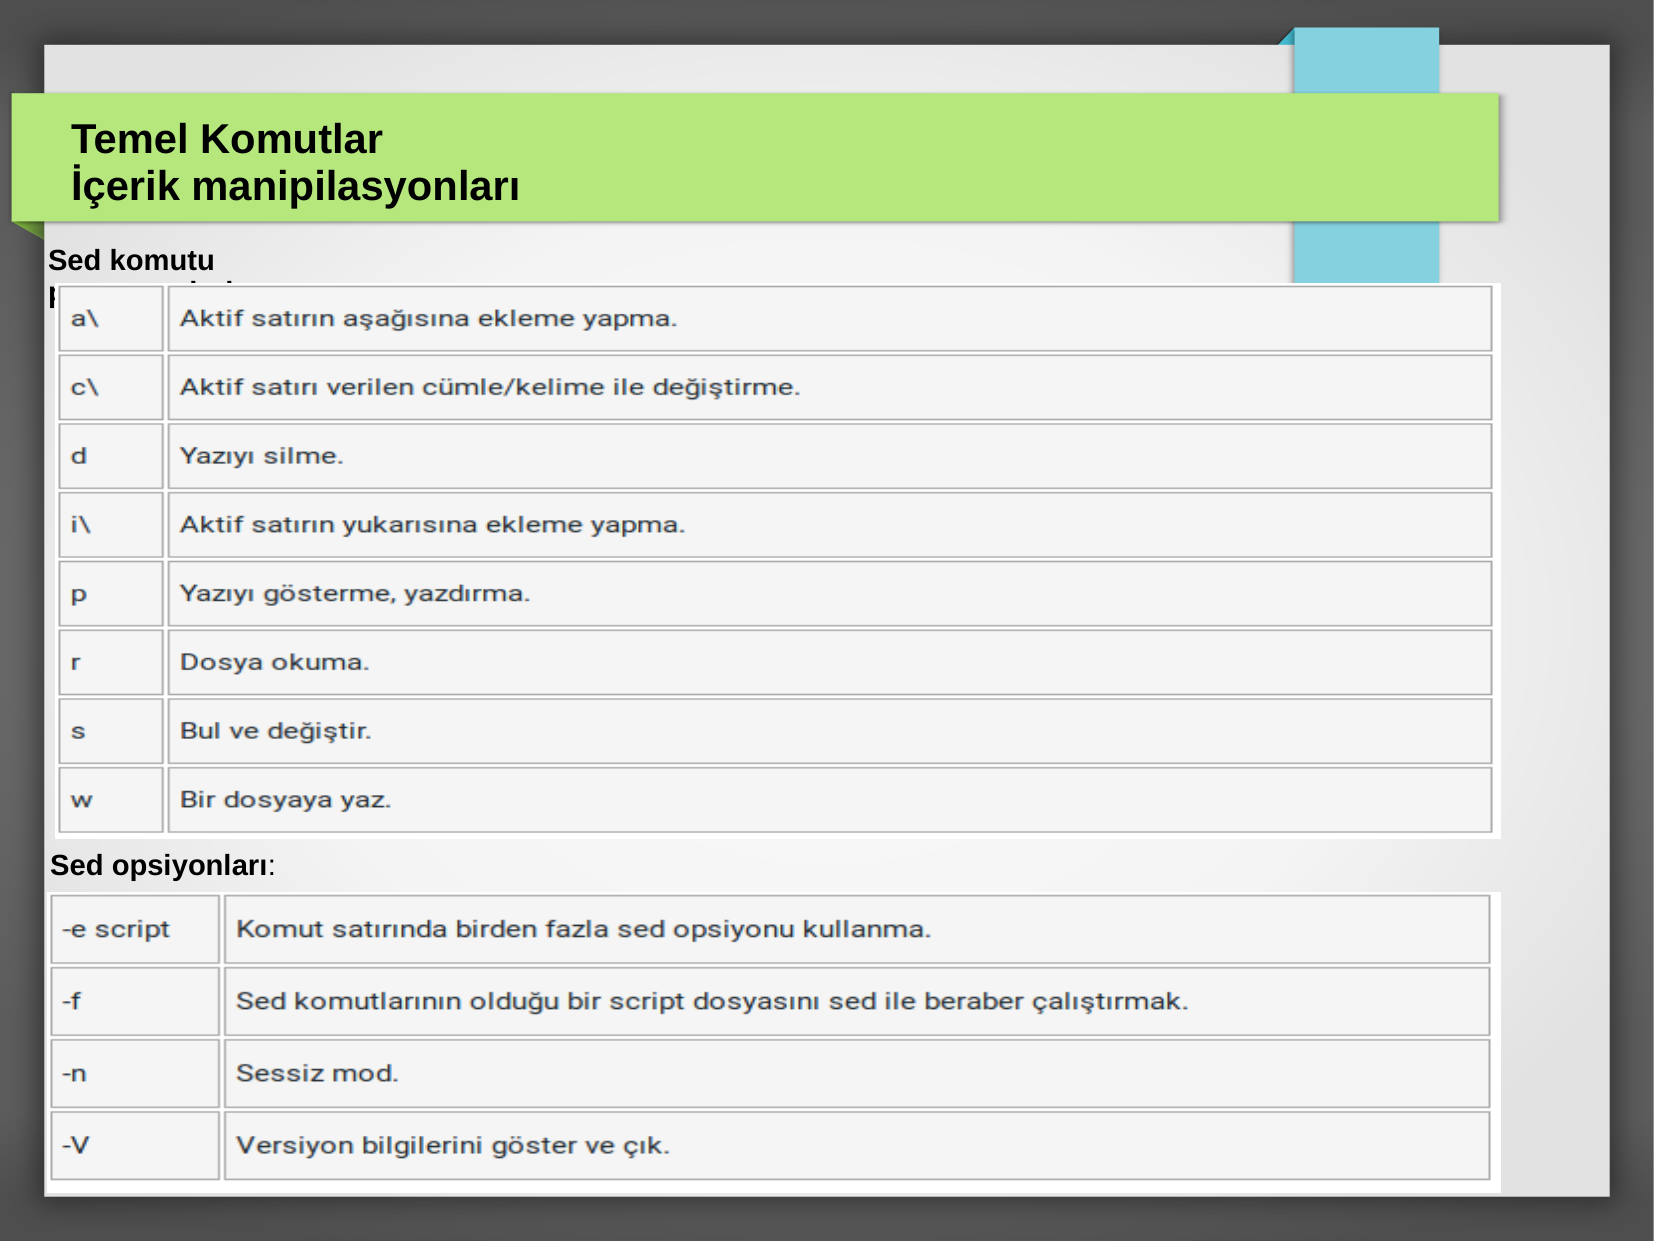

Temel Komutlar
İçerik manipilasyonları
Sed komutu parametreleri:
Sed opsiyonları: